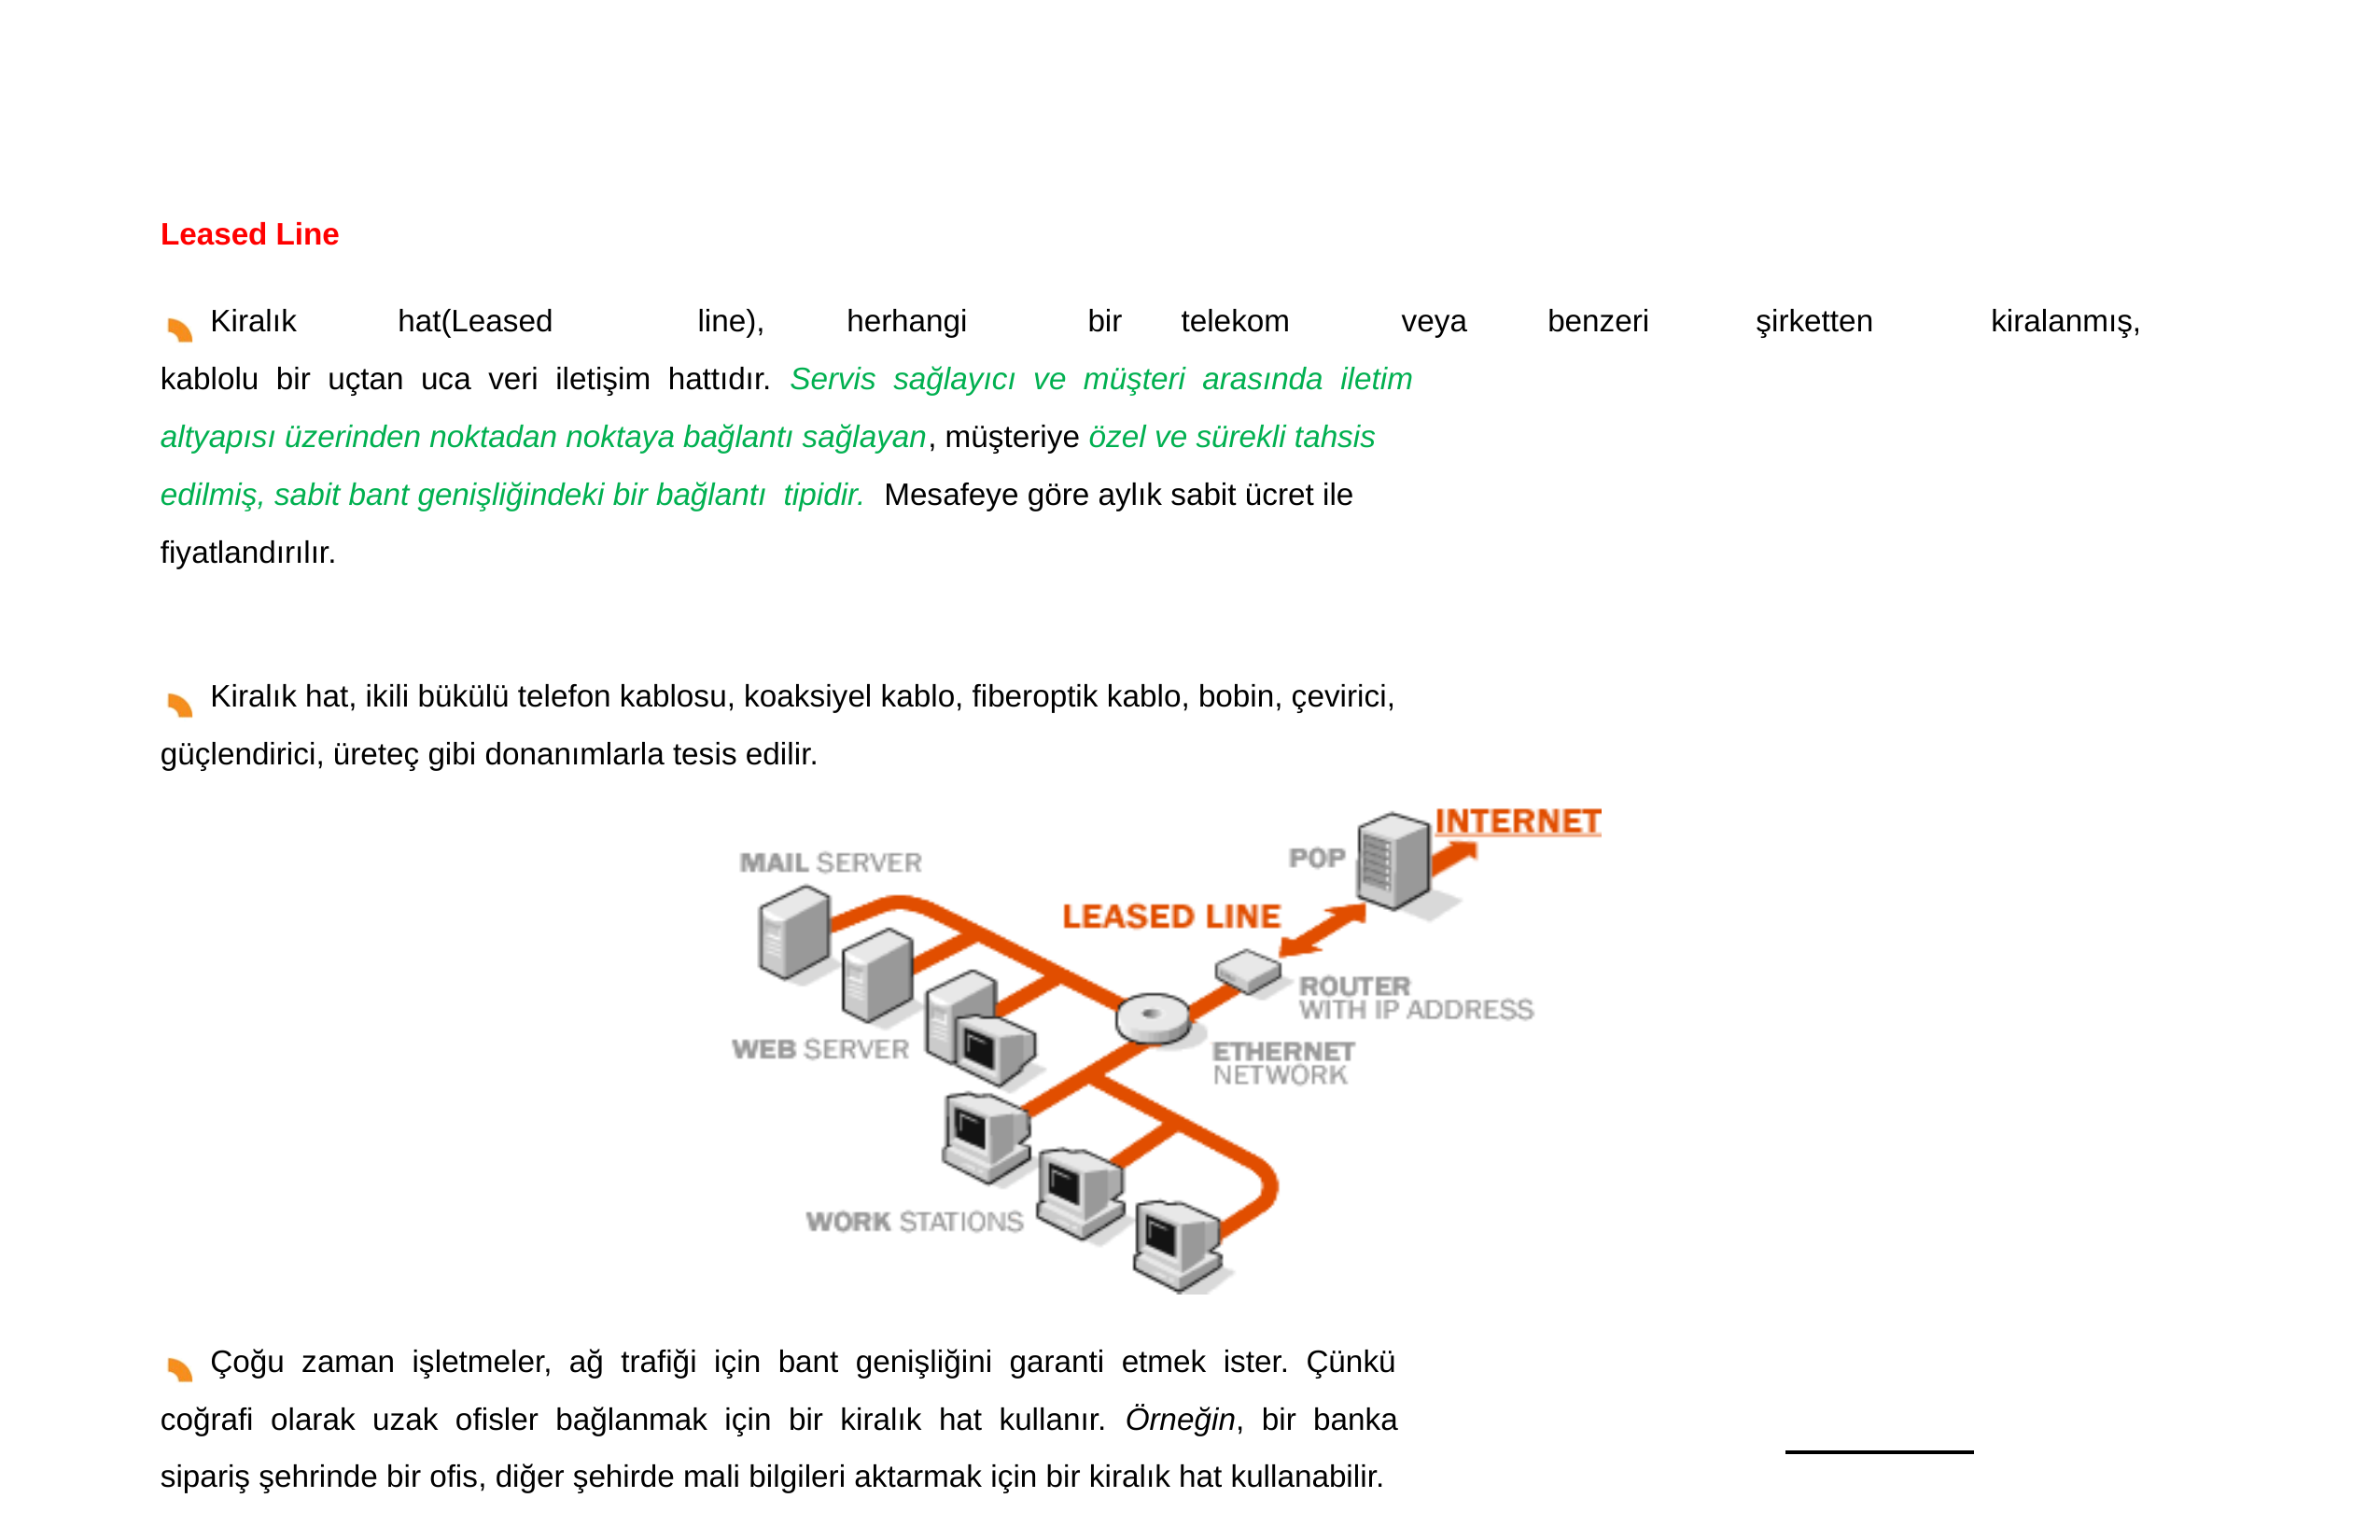

Leased Line
 Kiralık
hat(Leased
line),
herhangi
bir
telekom
veya
benzeri
şirketten
kiralanmış,
kablolu bir uçtan uca veri iletişim hattıdır. Servis sağlayıcı ve müşteri arasında iletim
altyapısı üzerinden noktadan noktaya bağlantı sağlayan, müşteriye özel ve sürekli tahsis
edilmiş, sabit bant genişliğindeki bir bağlantı tipidir. Mesafeye göre aylık sabit ücret ile
fiyatlandırılır.
 Kiralık hat, ikili bükülü telefon kablosu, koaksiyel kablo, fiberoptik kablo, bobin, çevirici,
güçlendirici, üreteç gibi donanımlarla tesis edilir.
 Çoğu zaman işletmeler, ağ trafiği için bant genişliğini garanti etmek ister. Çünkü
coğrafi olarak uzak ofisler bağlanmak için bir kiralık hat kullanır. Örneğin, bir banka
sipariş şehrinde bir ofis, diğer şehirde mali bilgileri aktarmak için bir kiralık hat kullanabilir.